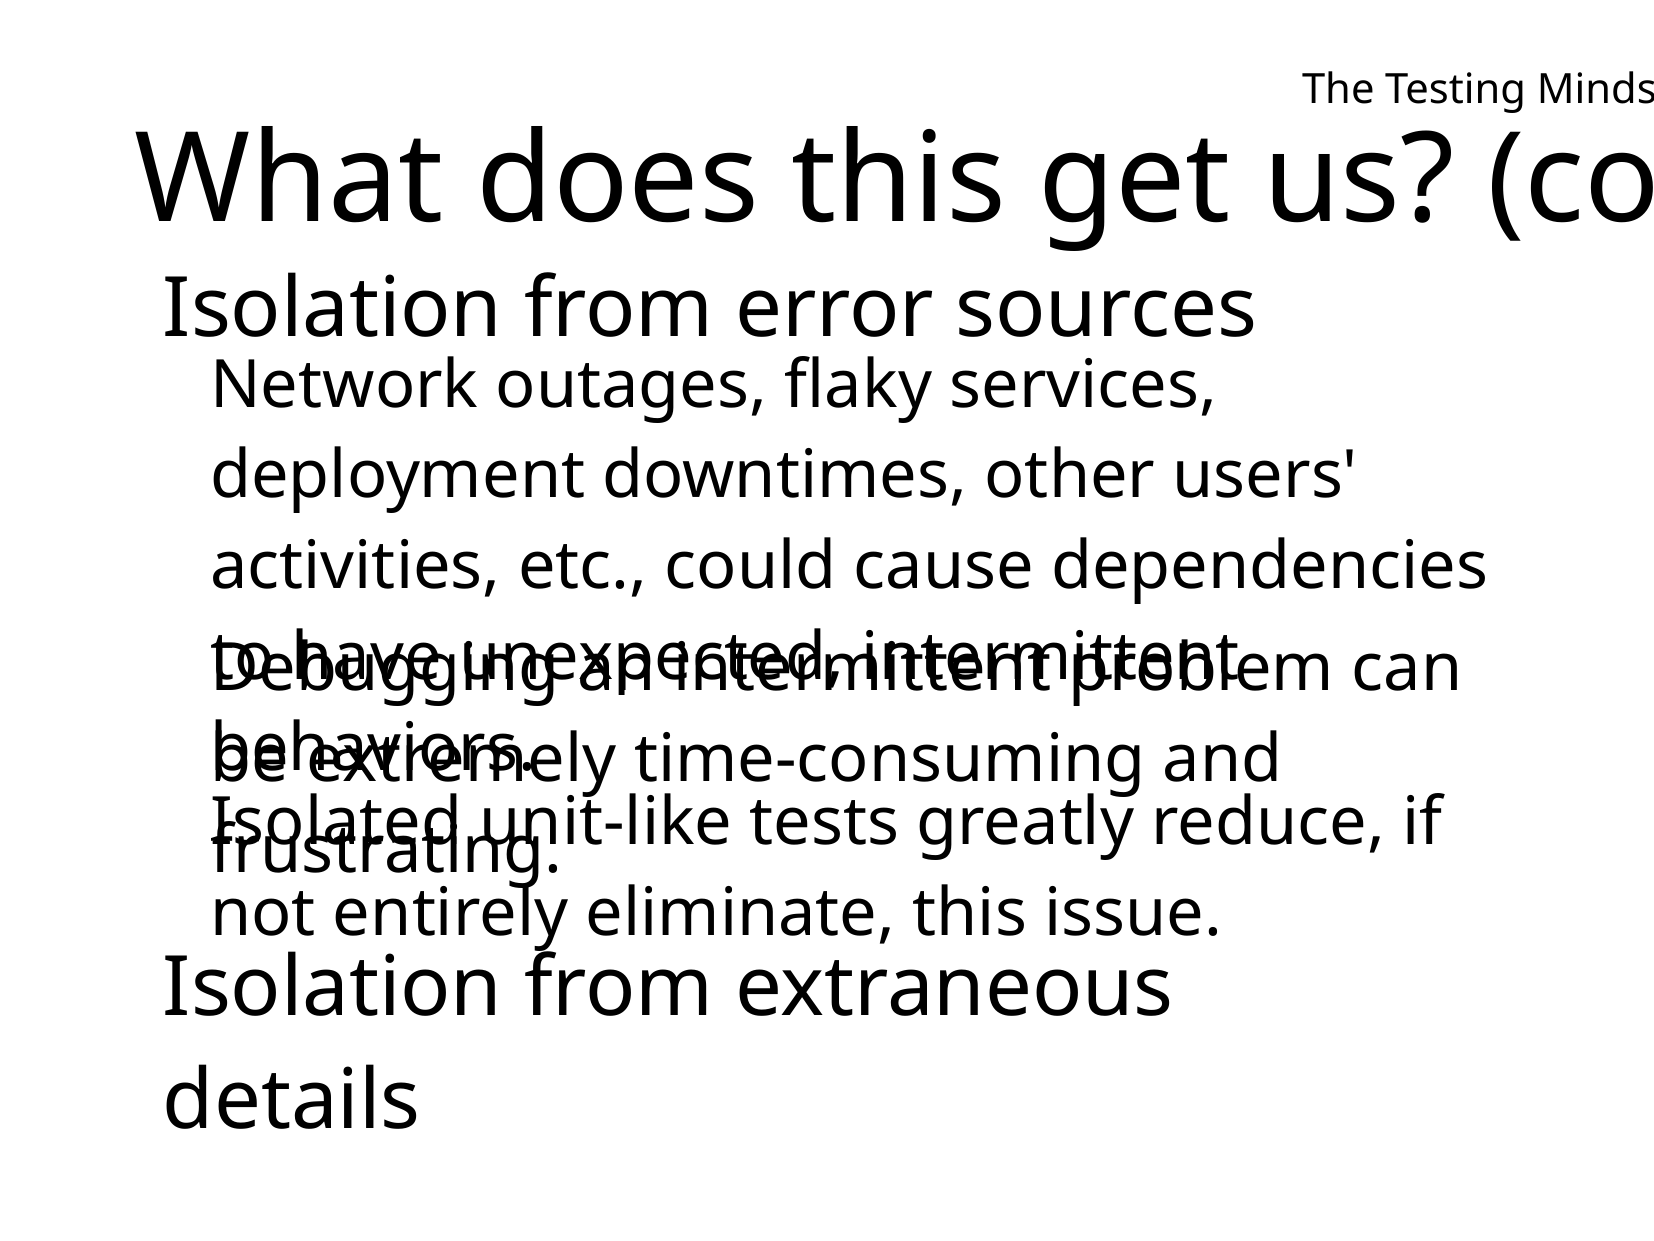

The Testing Mindset
What does this get us? (cont)
Isolation from error sources
Network outages, flaky services, deployment downtimes, other users' activities, etc., could cause dependencies to have unexpected, intermittent behaviors.
Debugging an intermittent problem can be extremely time-consuming and frustrating.
Isolated unit-like tests greatly reduce, if not entirely eliminate, this issue.
Isolation from extraneous details